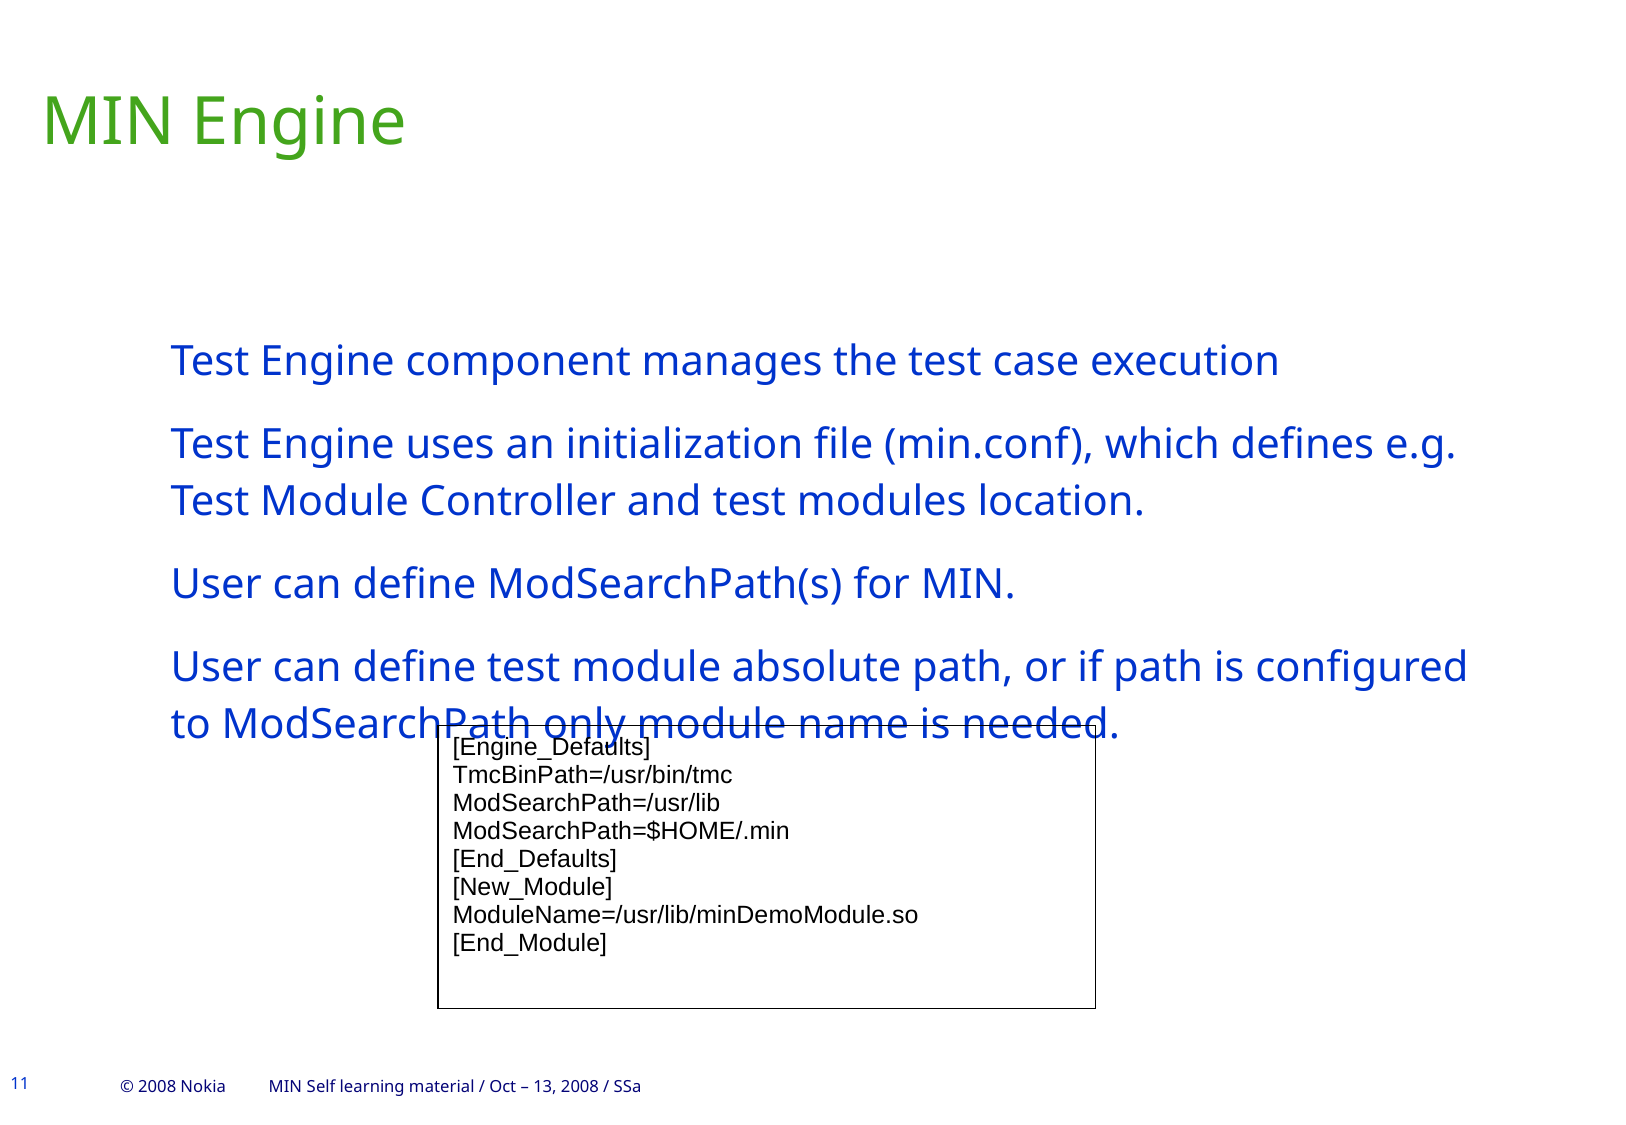

# MIN Engine
Test Engine component manages the test case execution
Test Engine uses an initialization file (min.conf), which defines e.g. Test Module Controller and test modules location.
User can define ModSearchPath(s) for MIN.
User can define test module absolute path, or if path is configured to ModSearchPath only module name is needed.
[Engine_Defaults]
TmcBinPath=/usr/bin/tmc
ModSearchPath=/usr/lib
ModSearchPath=$HOME/.min
[End_Defaults]
[New_Module]
ModuleName=/usr/lib/minDemoModule.so
[End_Module]